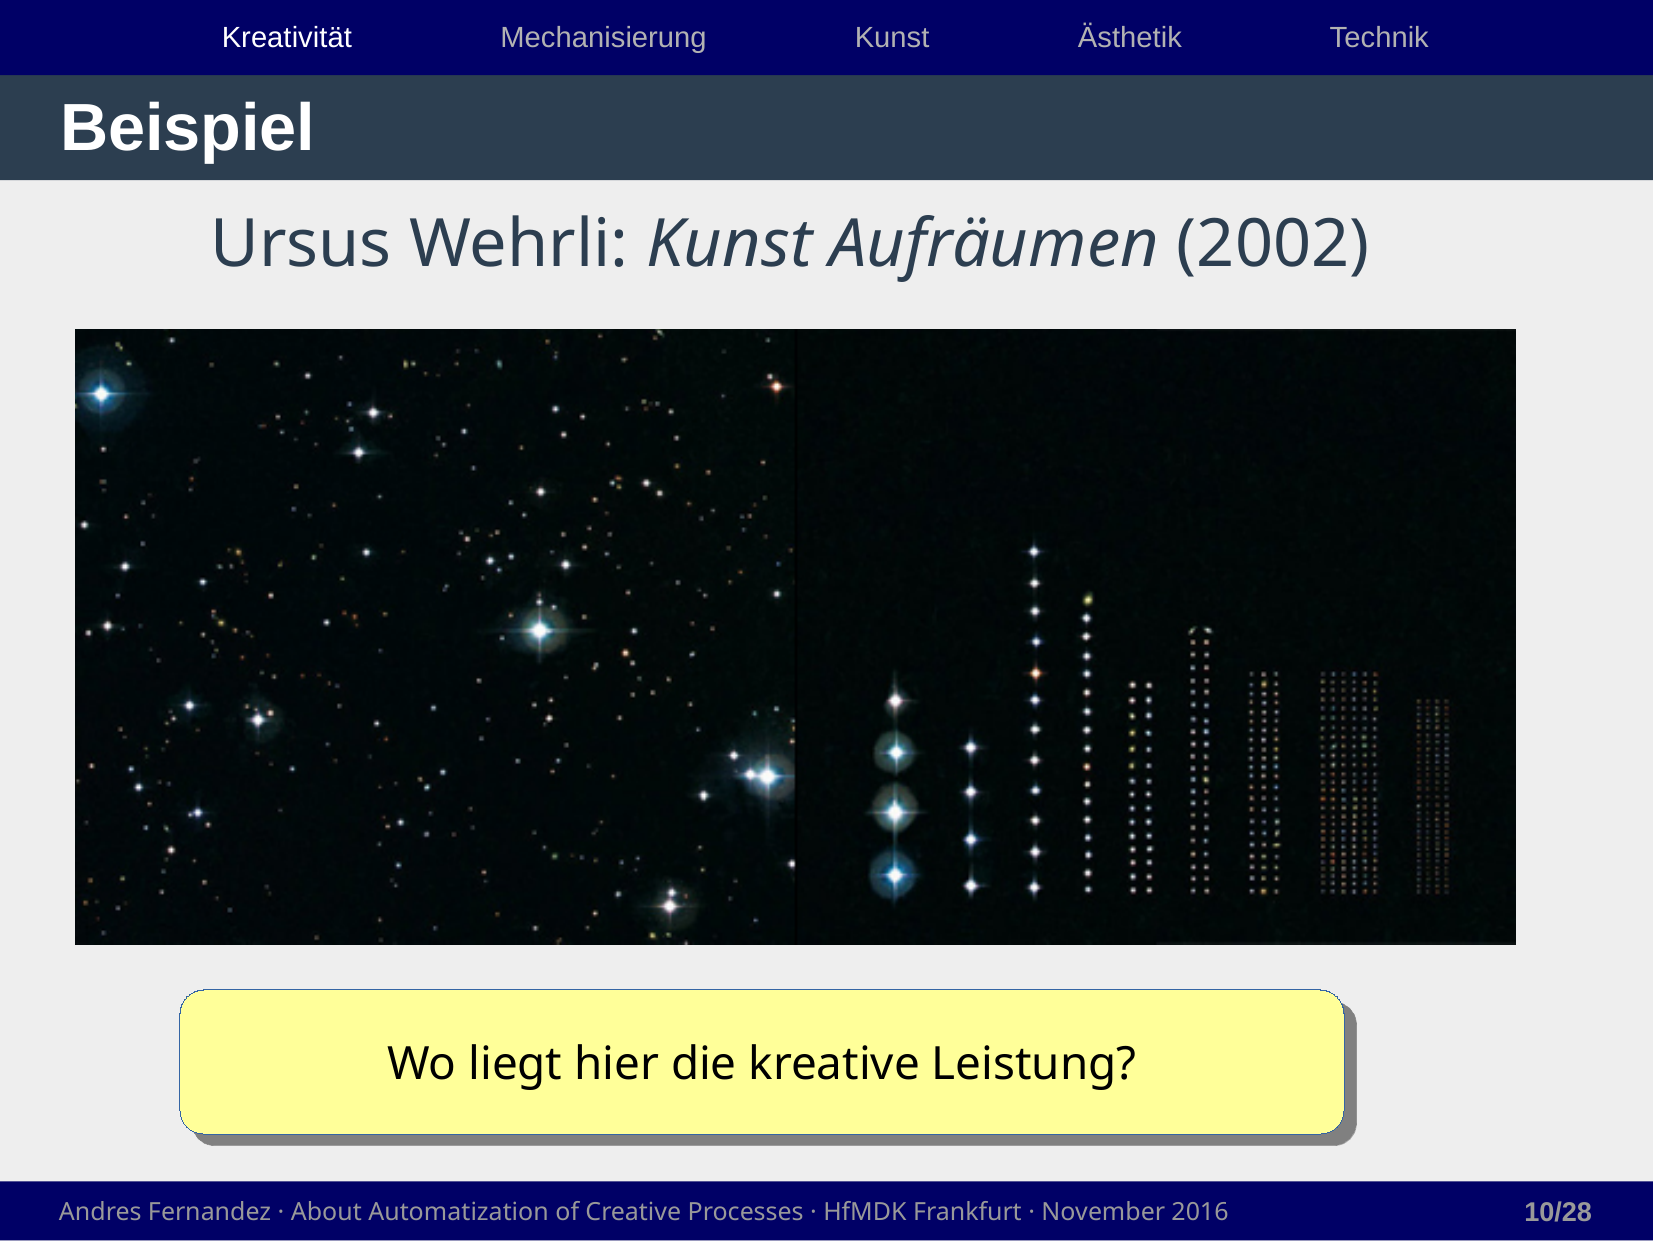

Kreativität Mechanisierung Kunst Ästhetik Technik
# Beispiel
Ursus Wehrli: Kunst Aufräumen (2002)
Wo liegt hier die kreative Leistung?